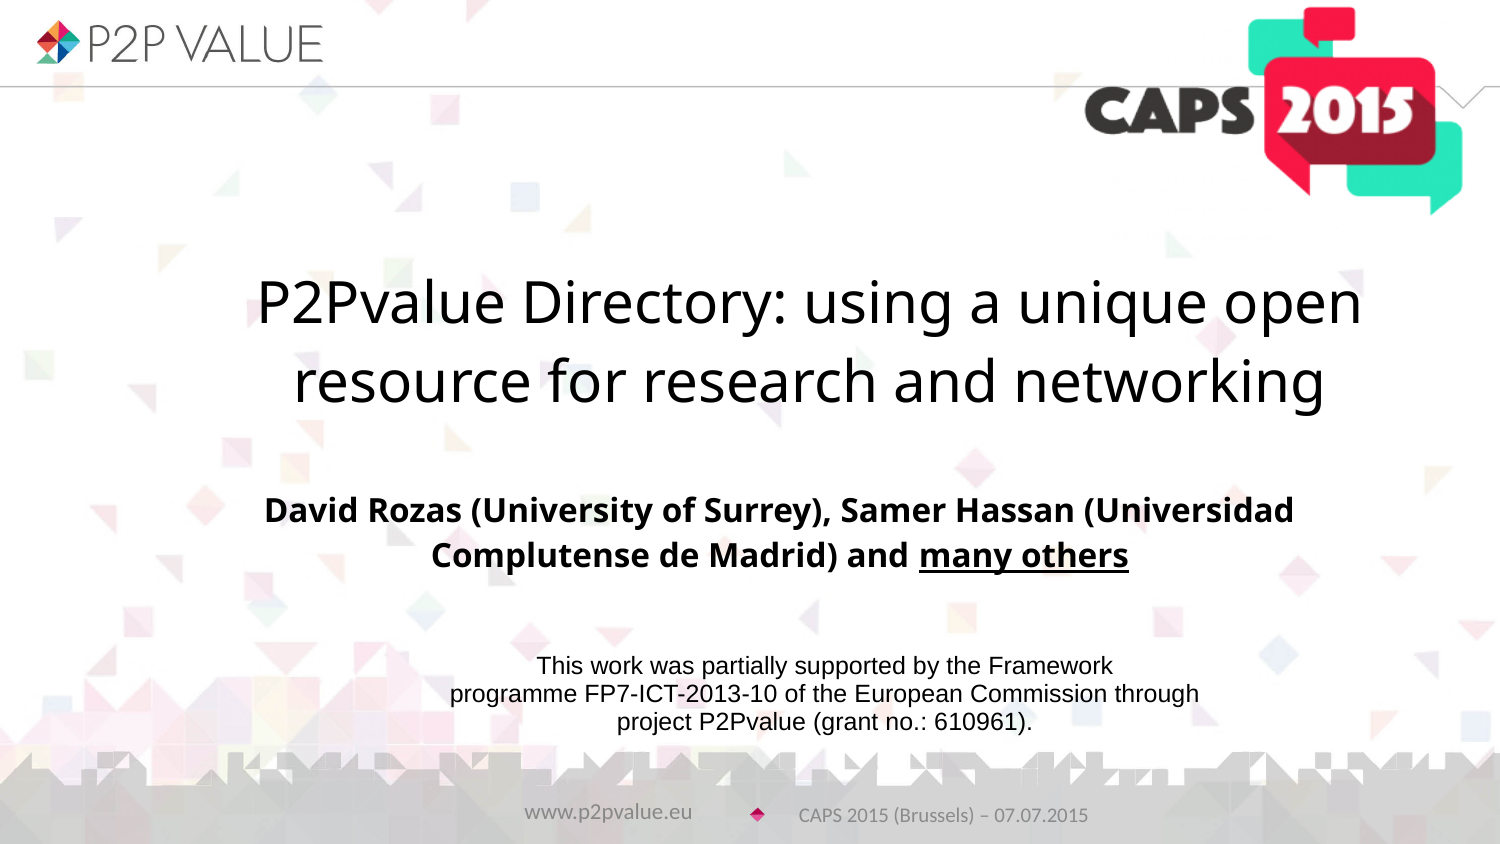

# P2Pvalue Directory: using a unique open resource for research and networking
David Rozas (University of Surrey), Samer Hassan (Universidad Complutense de Madrid) and many others
This work was partially supported by the Framework
programme FP7-ICT-2013-10 of the European Commission through project P2Pvalue (grant no.: 610961).
www.p2pvalue.eu
CAPS 2015 (Brussels) – 07.07.2015